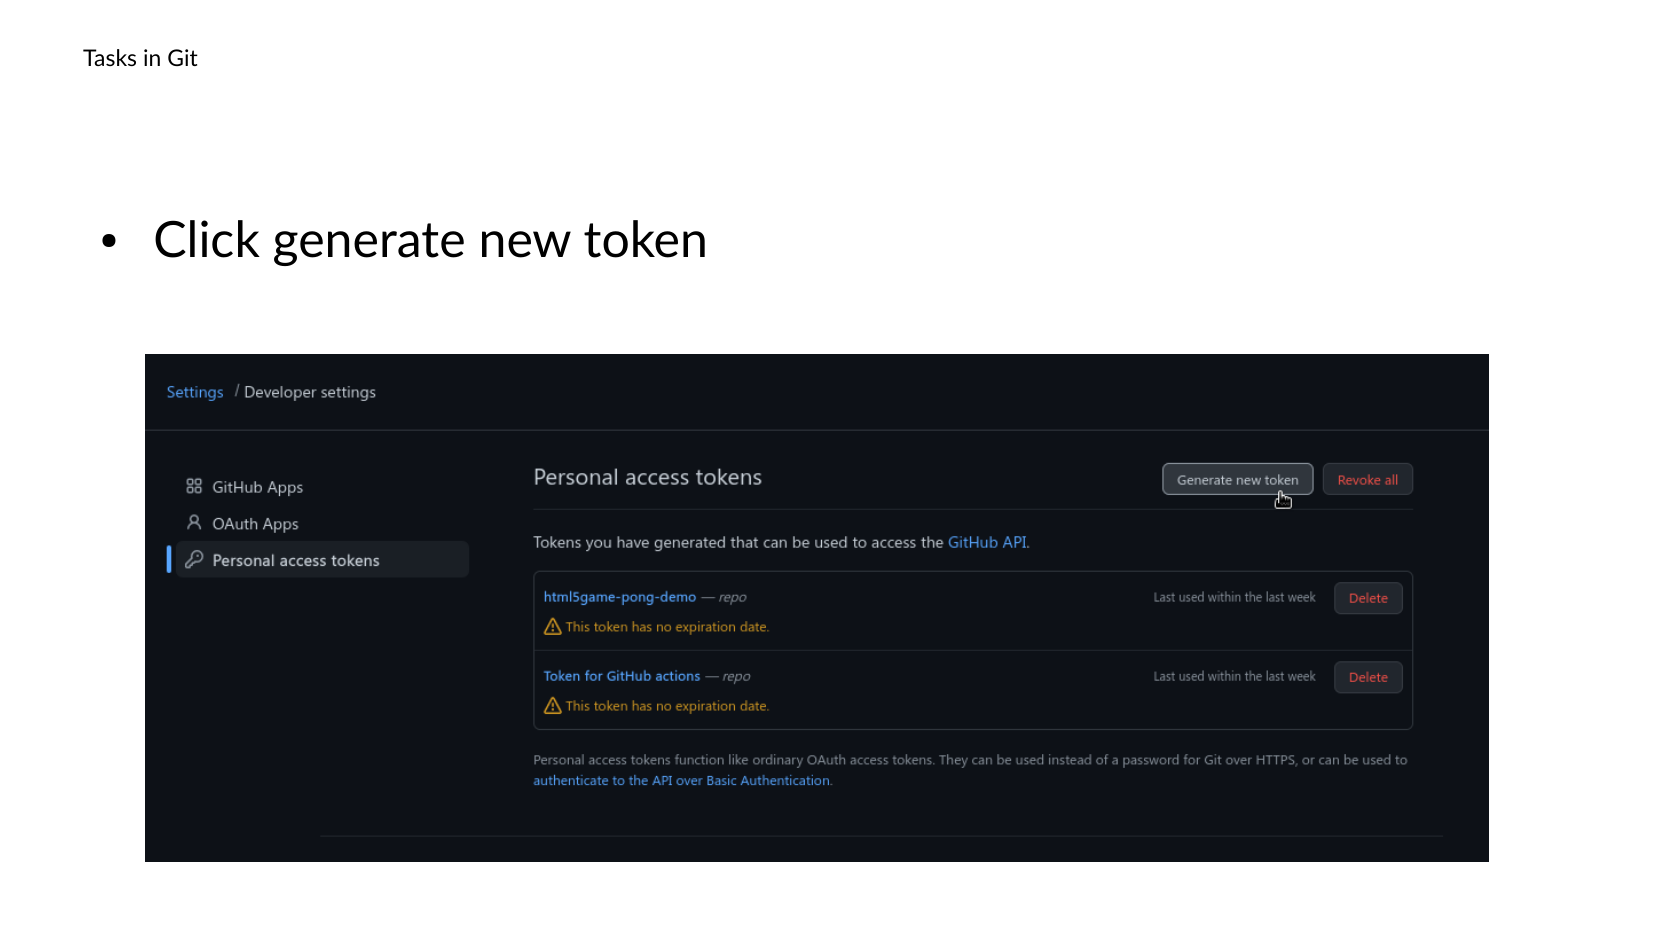

# Tasks in Git
Click generate new token